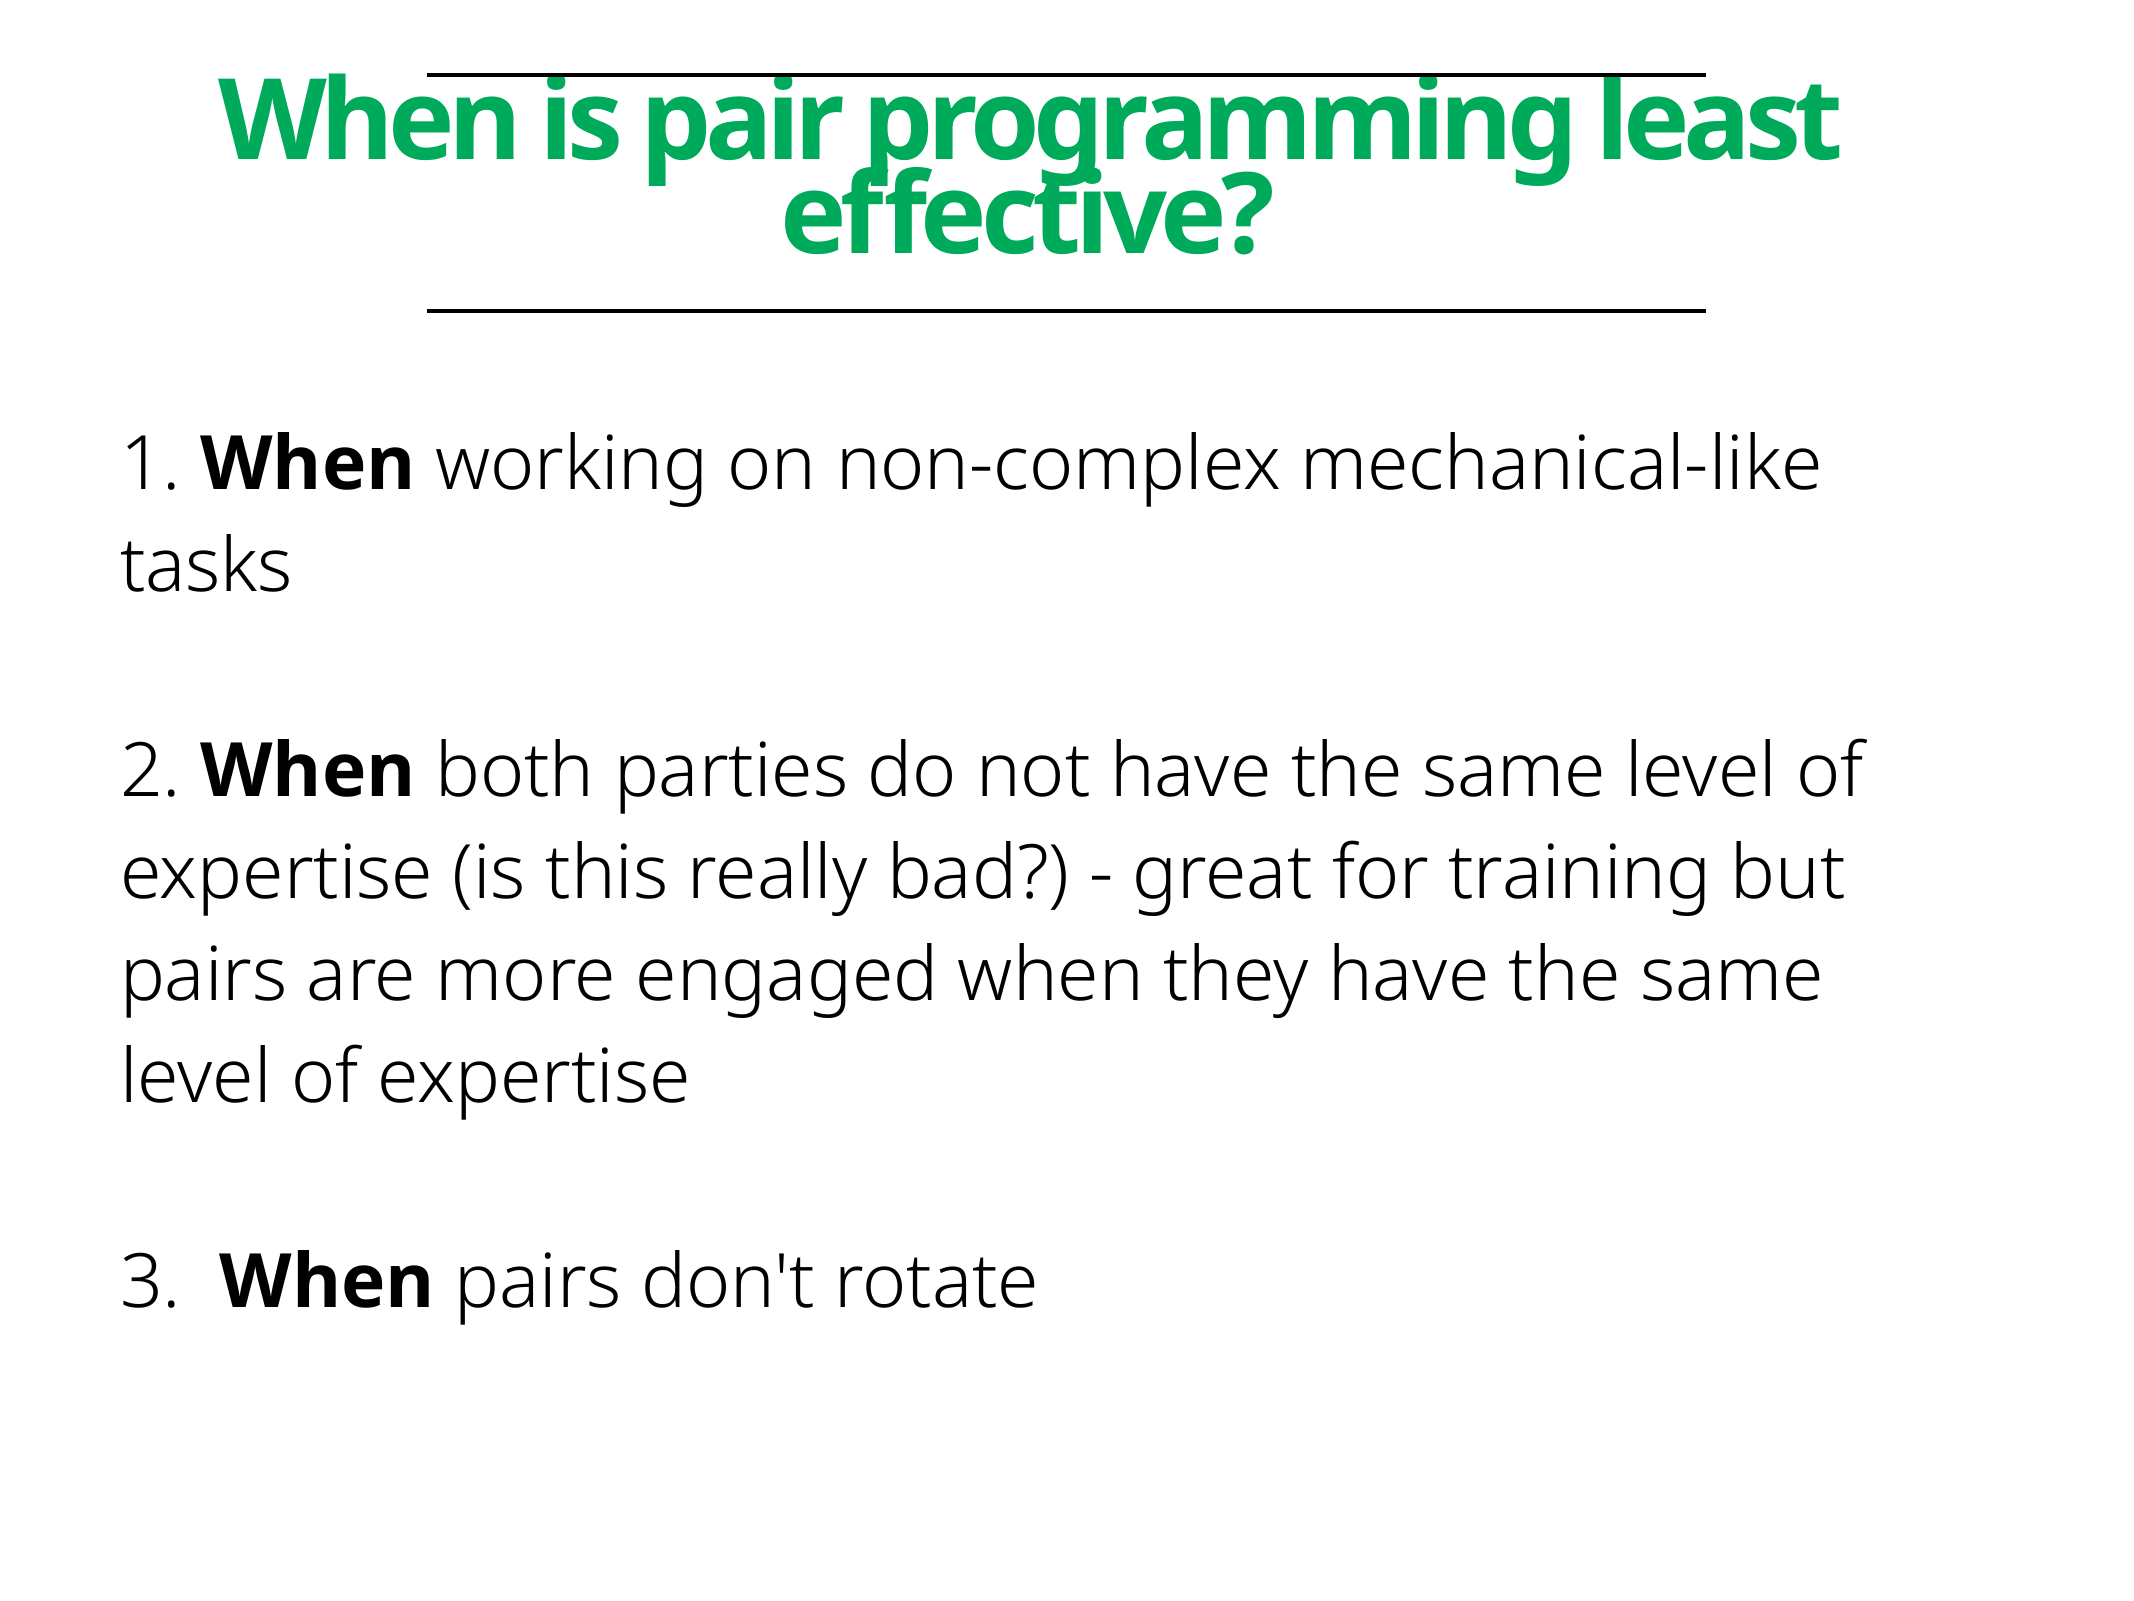

# When is pair programming least effective?
1. When working on non-complex mechanical-like tasks
2. When both parties do not have the same level of expertise (is this really bad?) - great for training but pairs are more engaged when they have the same level of expertise
3. When pairs don't rotate